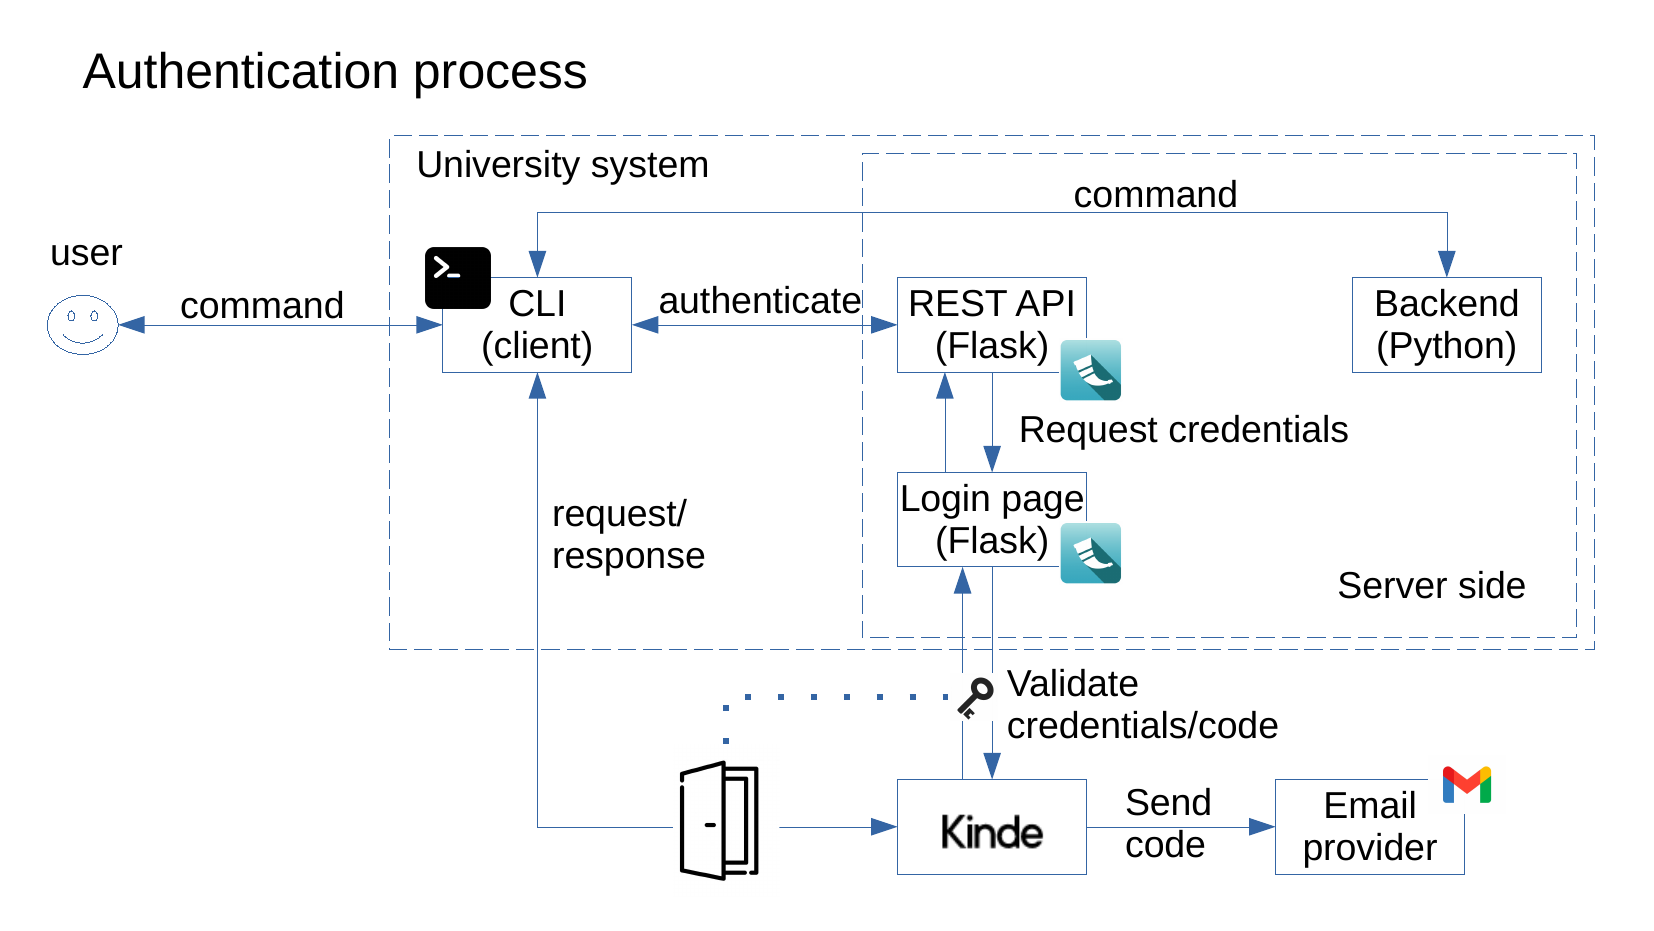

# Authentication process
University system
command
user
authenticate
command
CLI
(client)
REST API
(Flask)
Backend
(Python)
Request credentials
Login page
(Flask)
request/response
Server side
Validate credentials/code
Send code
Email
provider